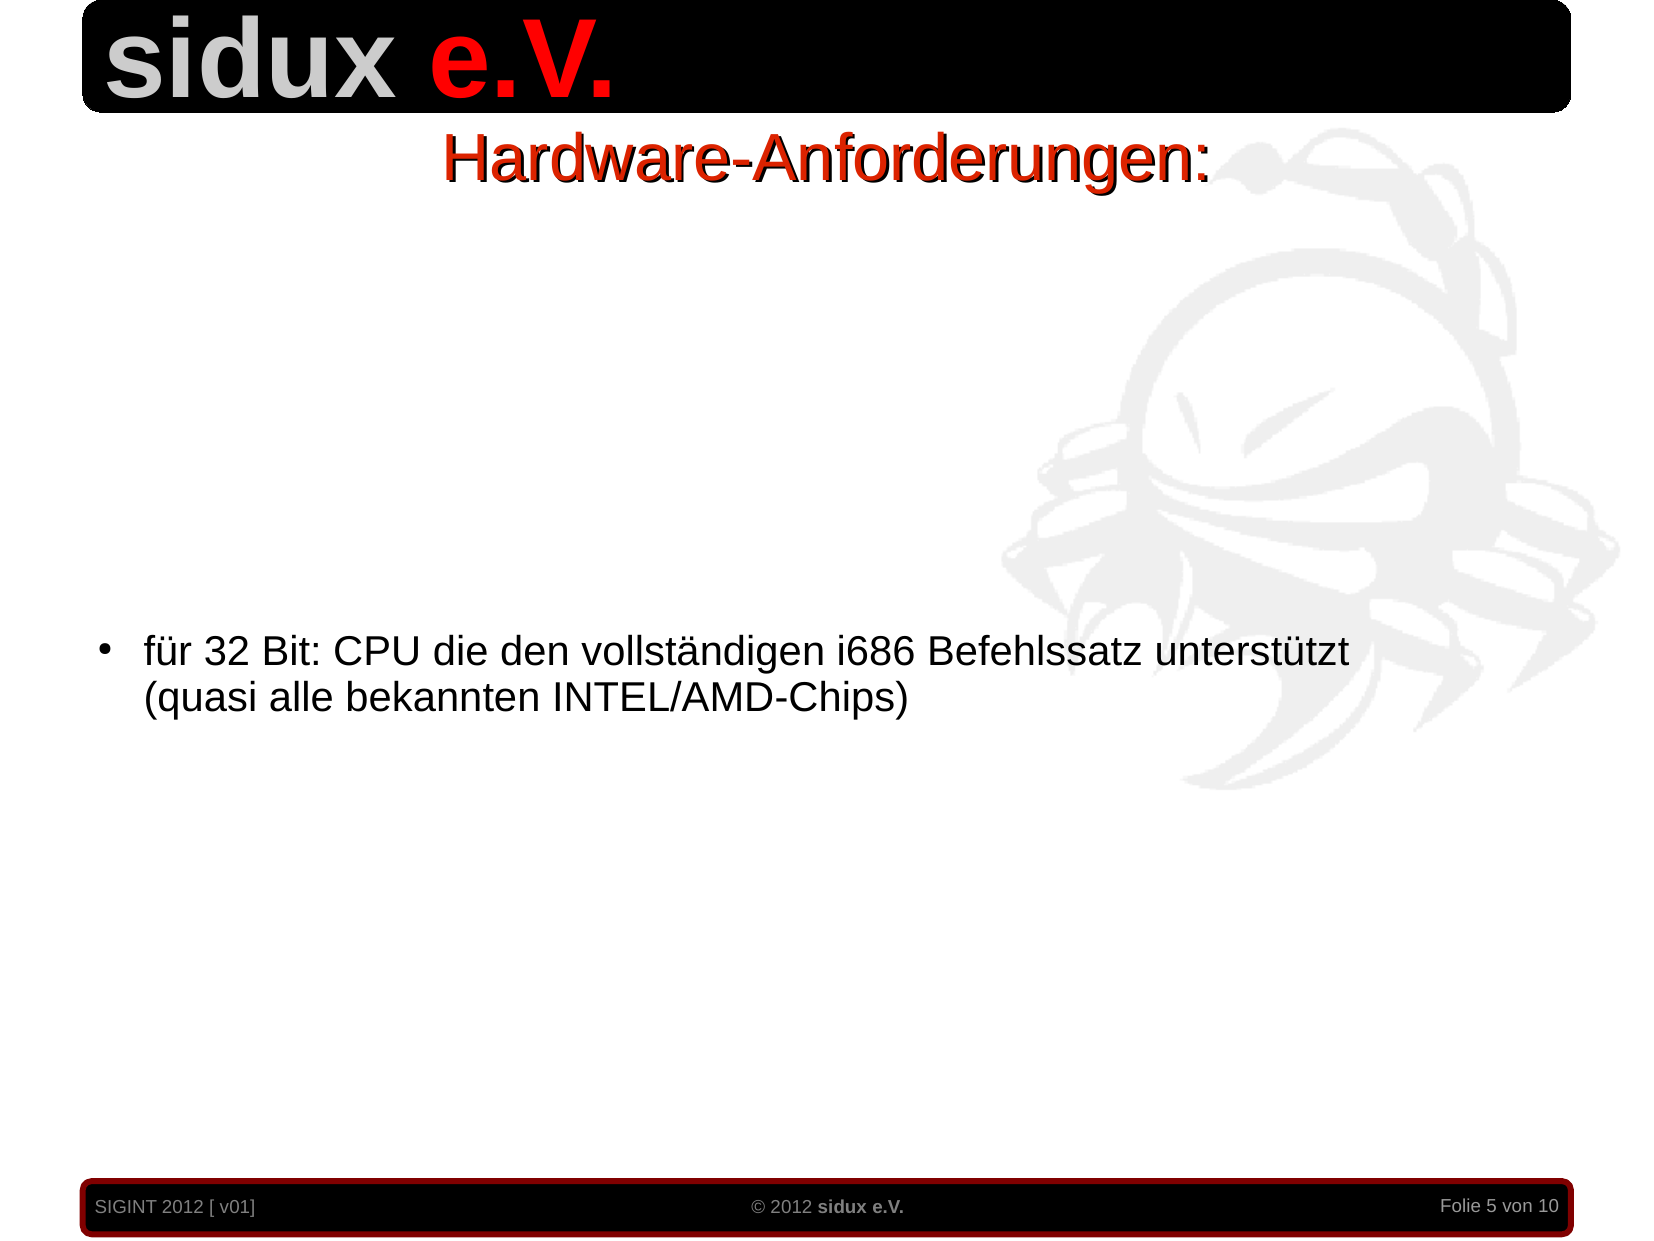

Hardware-Anforderungen:
	für 32 Bit: CPU die den vollständigen i686 Befehlssatz unterstützt
	(quasi alle bekannten INTEL/AMD-Chips)